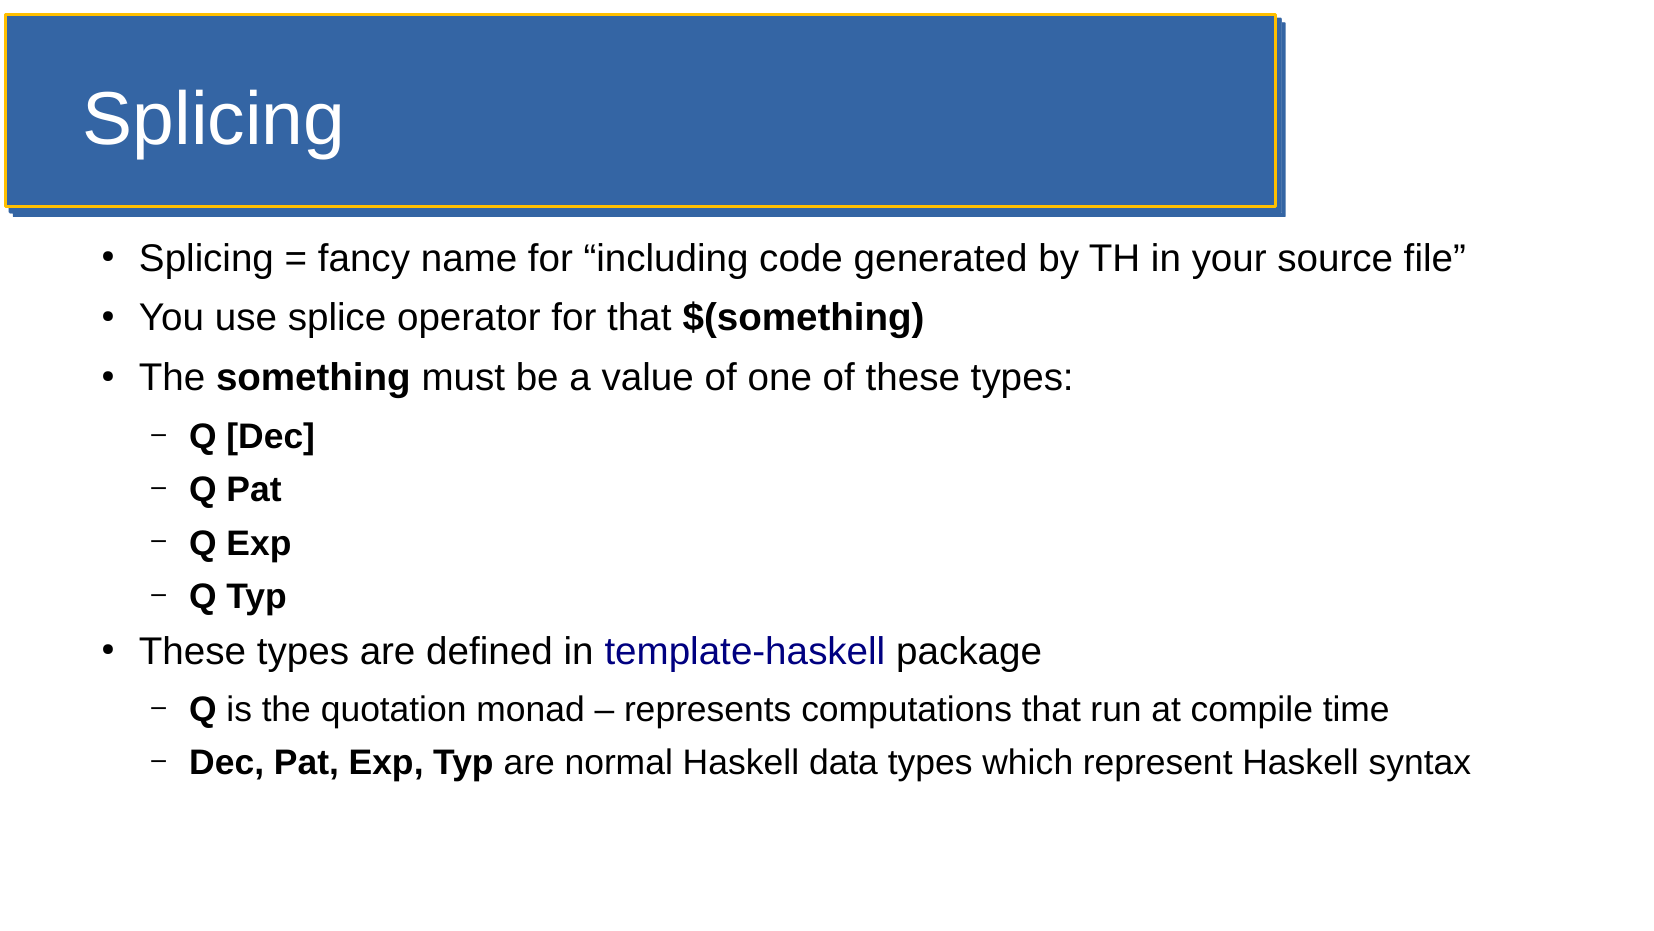

# Splicing
Splicing = fancy name for “including code generated by TH in your source file”
You use splice operator for that $(something)
The something must be a value of one of these types:
Q [Dec]
Q Pat
Q Exp
Q Typ
These types are defined in template-haskell package
Q is the quotation monad – represents computations that run at compile time
Dec, Pat, Exp, Typ are normal Haskell data types which represent Haskell syntax